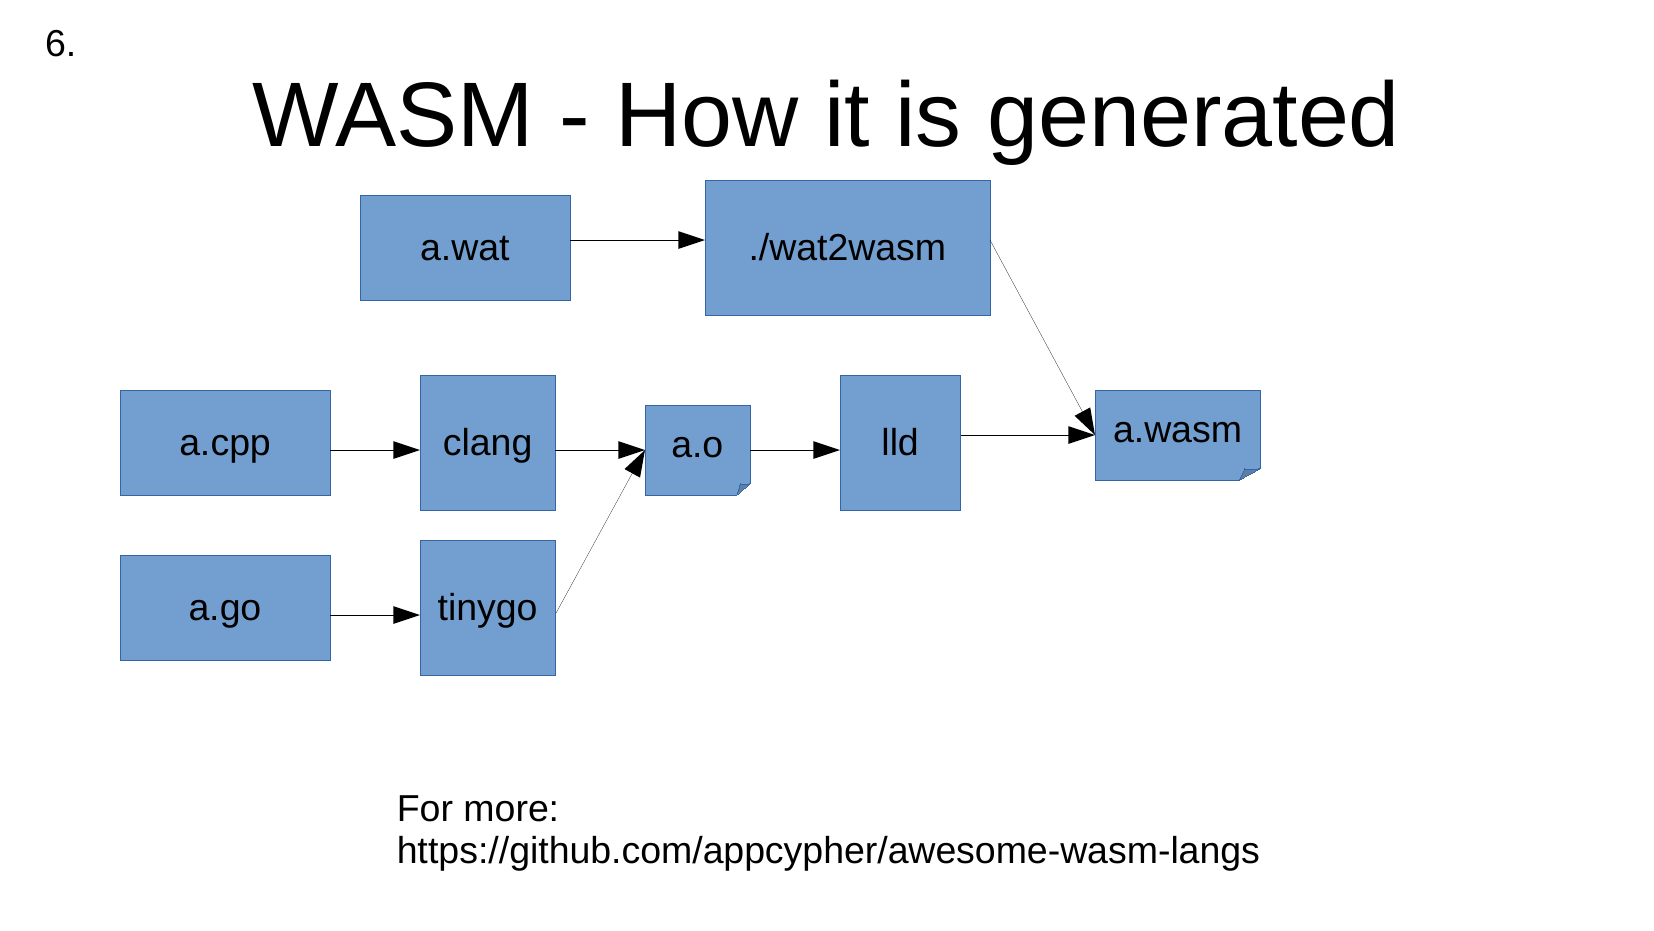

6.
# WASM - How it is generated
./wat2wasm
a.wat
clang
lld
a.cpp
a.wasm
a.o
tinygo
a.go
For more:
https://github.com/appcypher/awesome-wasm-langs